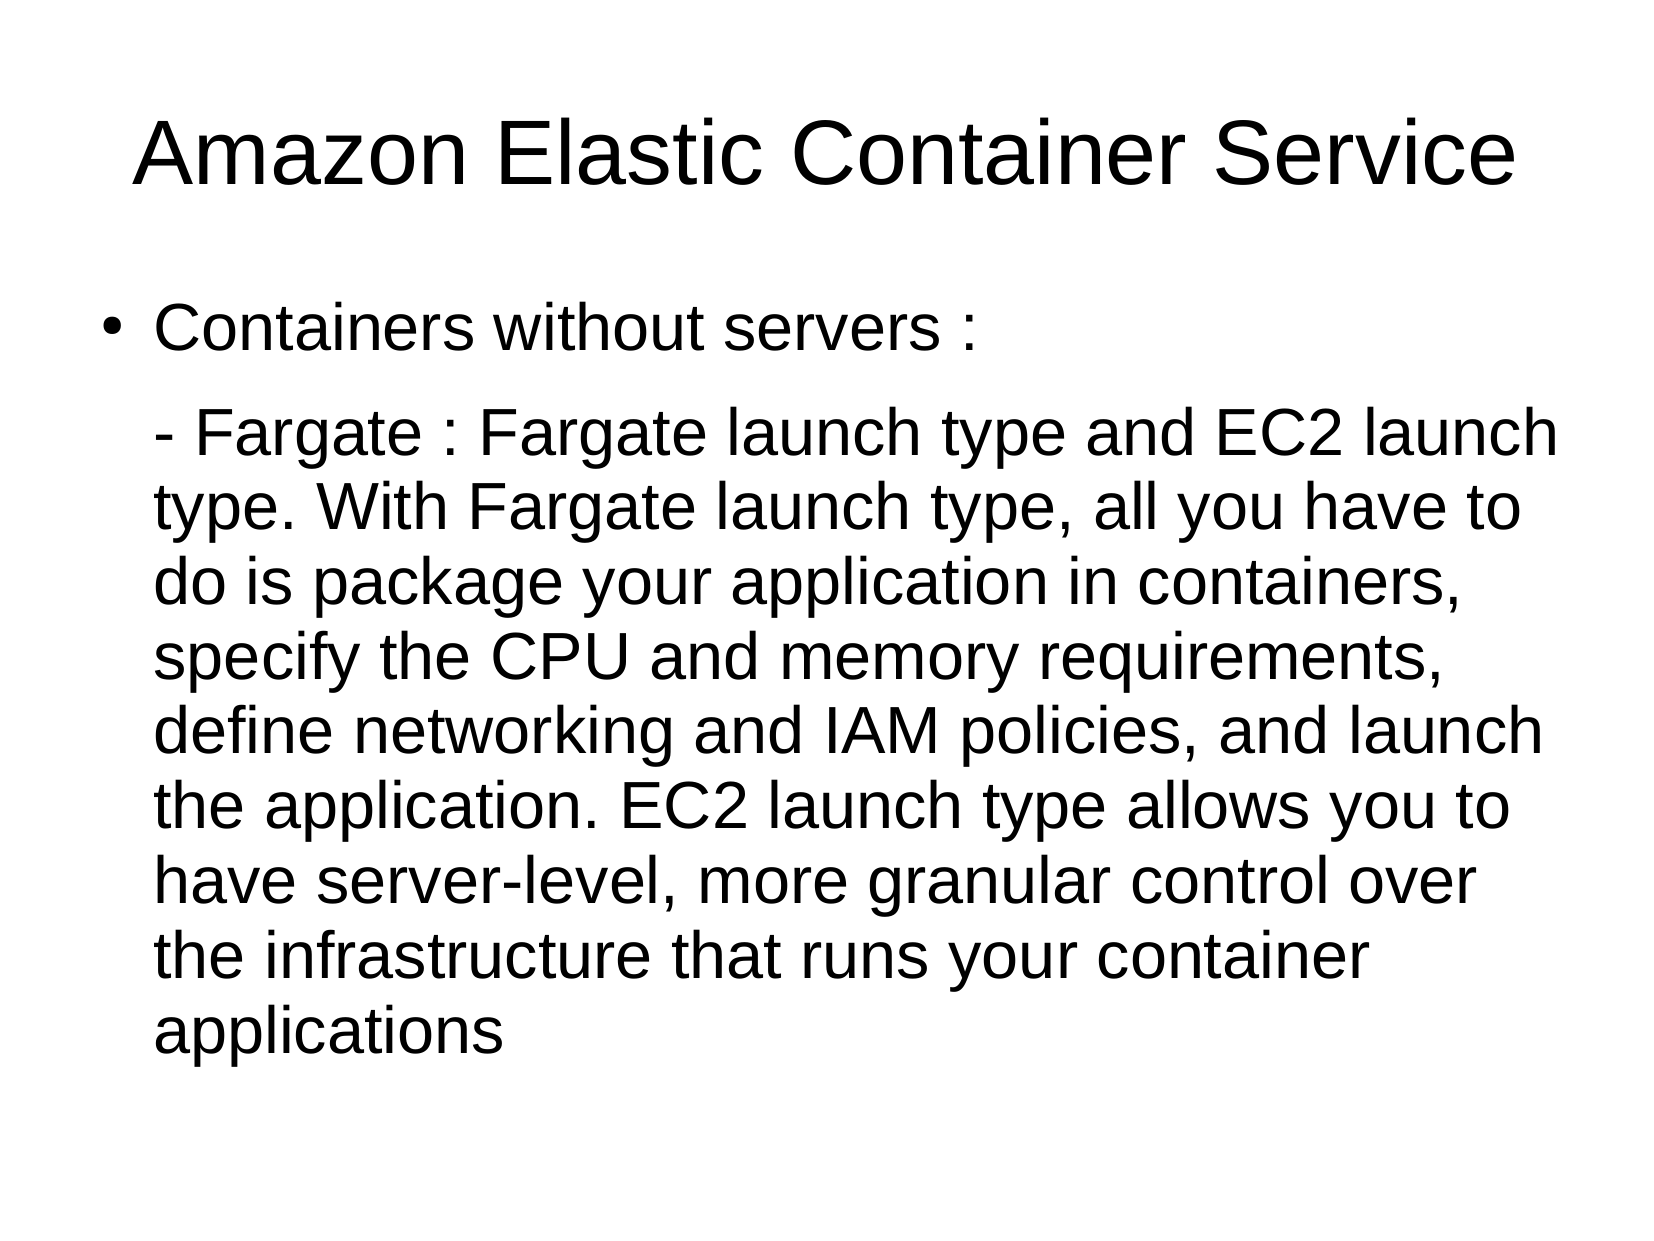

# Amazon Elastic Container Service
Containers without servers :
- Fargate : Fargate launch type and EC2 launch type. With Fargate launch type, all you have to do is package your application in containers, specify the CPU and memory requirements, define networking and IAM policies, and launch the application. EC2 launch type allows you to have server-level, more granular control over the infrastructure that runs your container applications